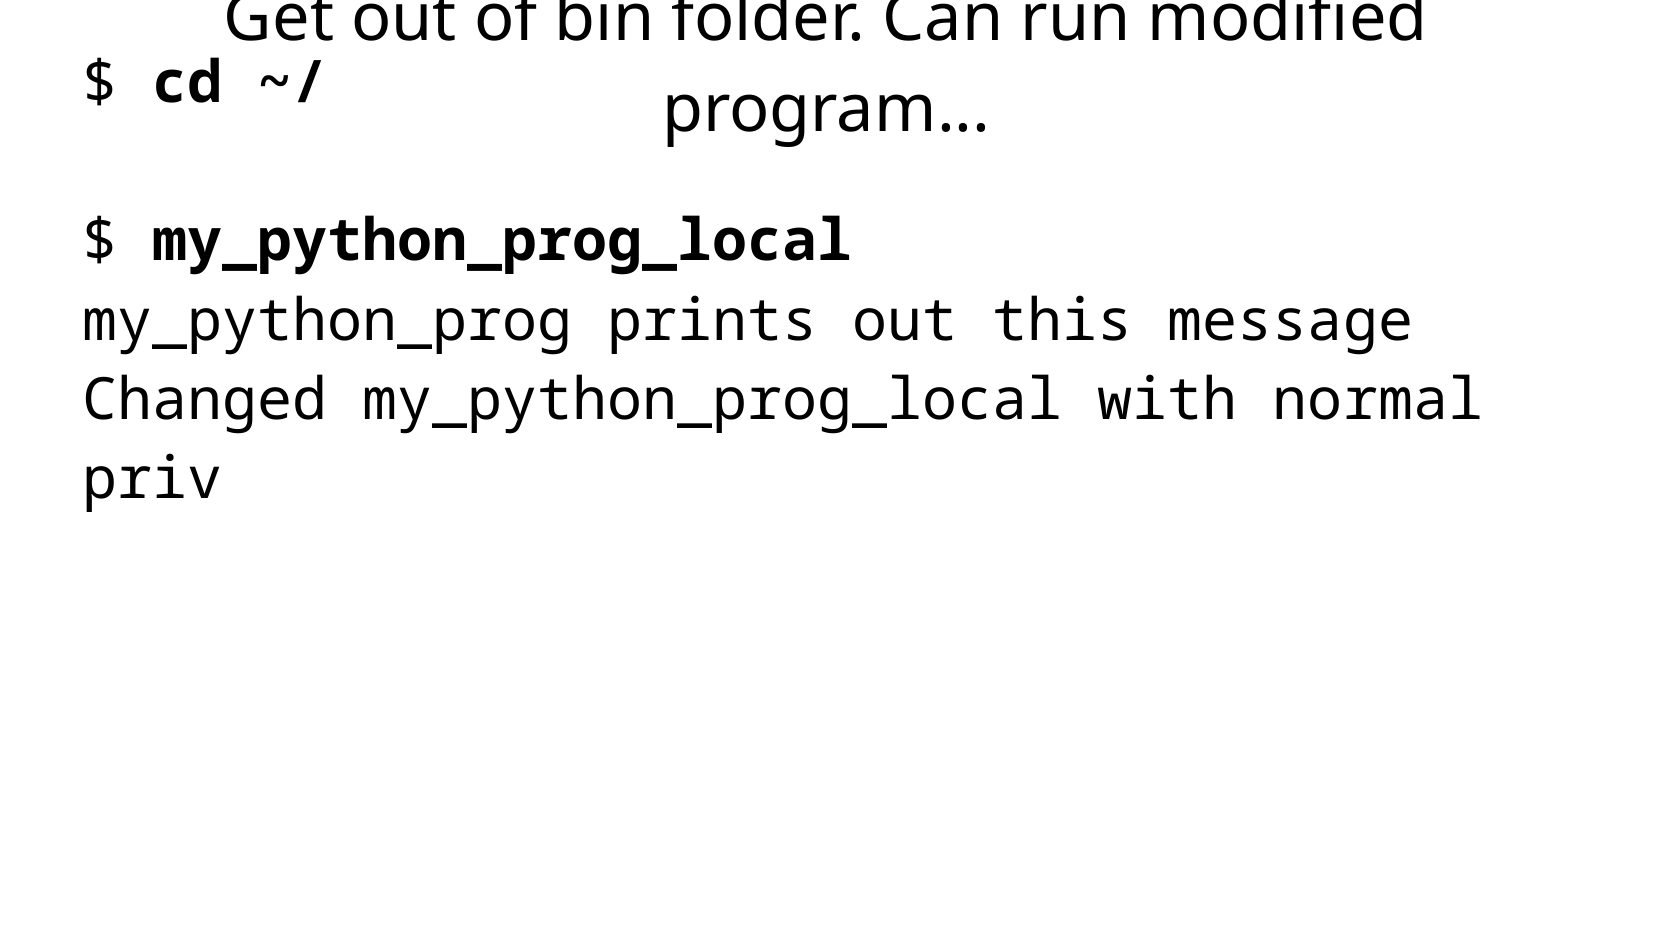

# Get out of bin folder. Can run modified program...
$ cd ~/
$ my_python_prog_local
my_python_prog prints out this message
Changed my_python_prog_local with normal priv